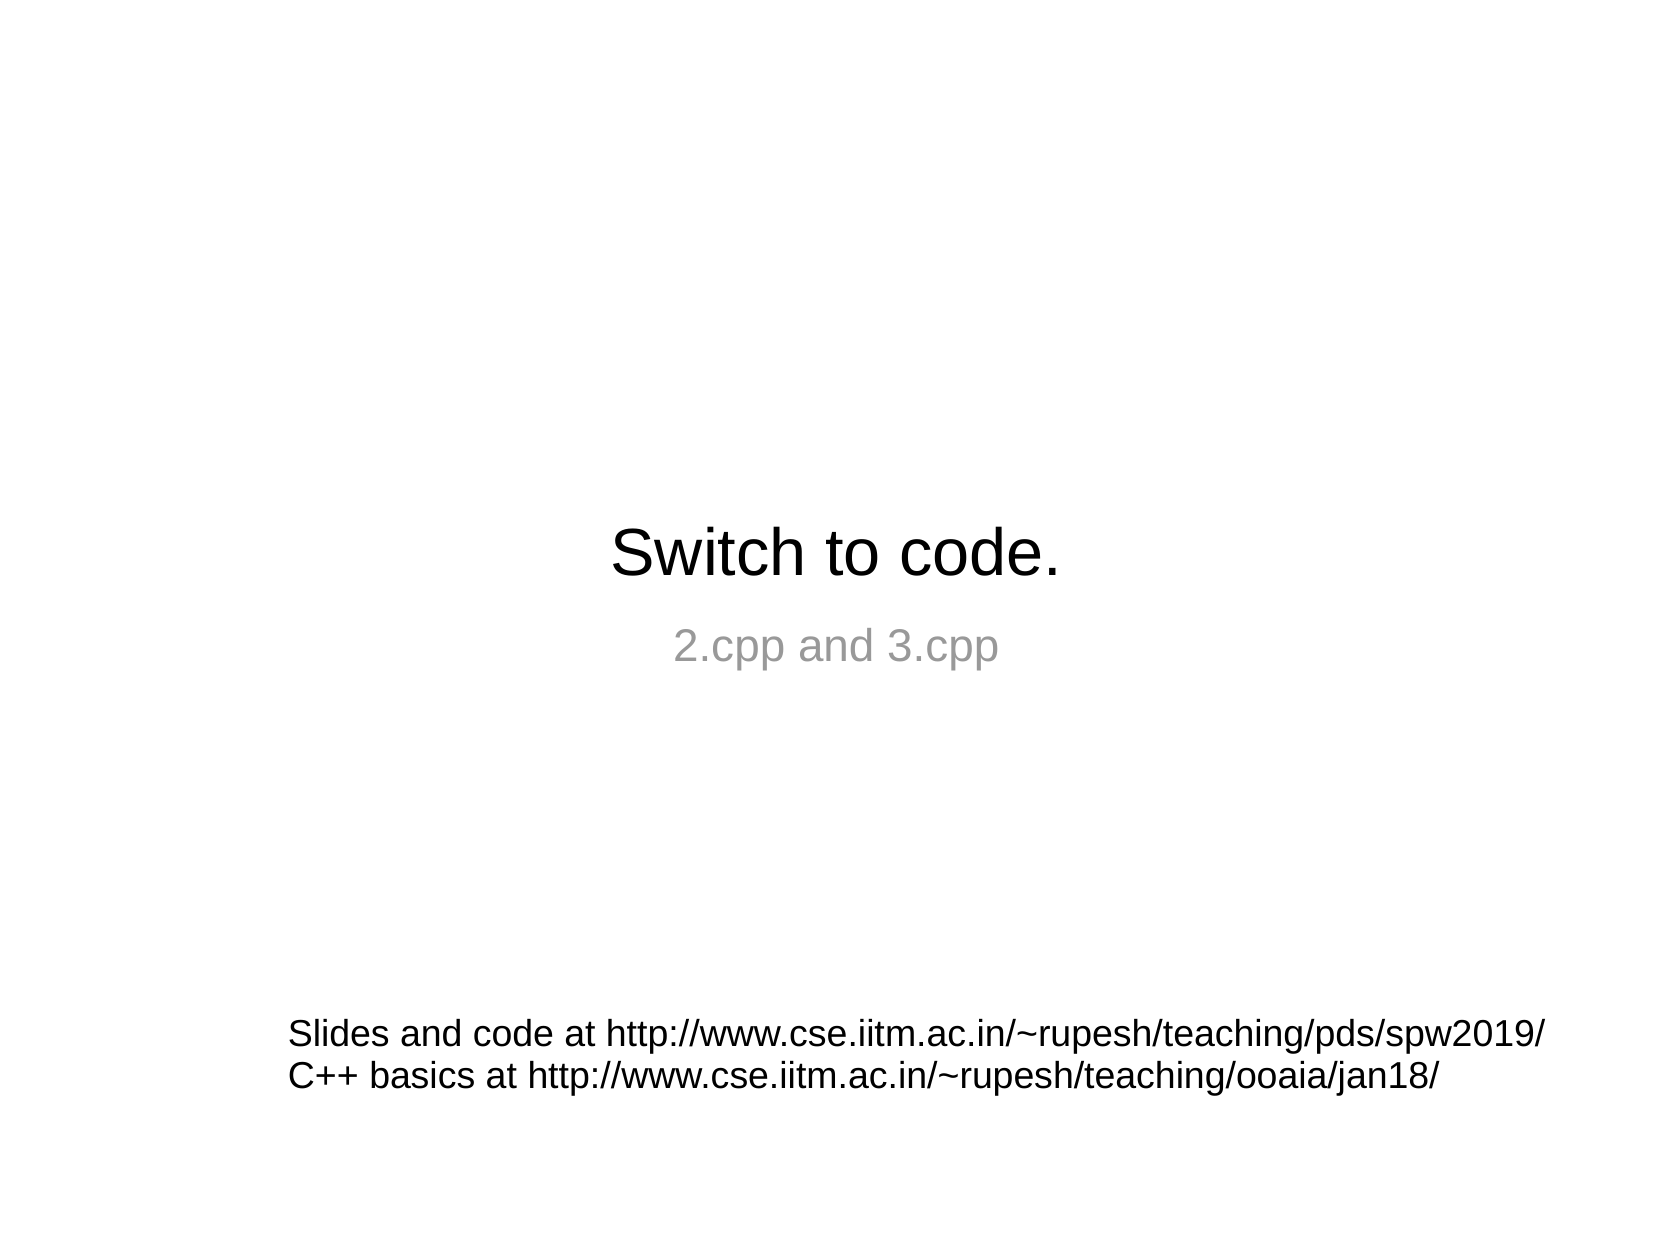

# Switch to code.
2.cpp and 3.cpp
Slides and code at http://www.cse.iitm.ac.in/~rupesh/teaching/pds/spw2019/
C++ basics at http://www.cse.iitm.ac.in/~rupesh/teaching/ooaia/jan18/